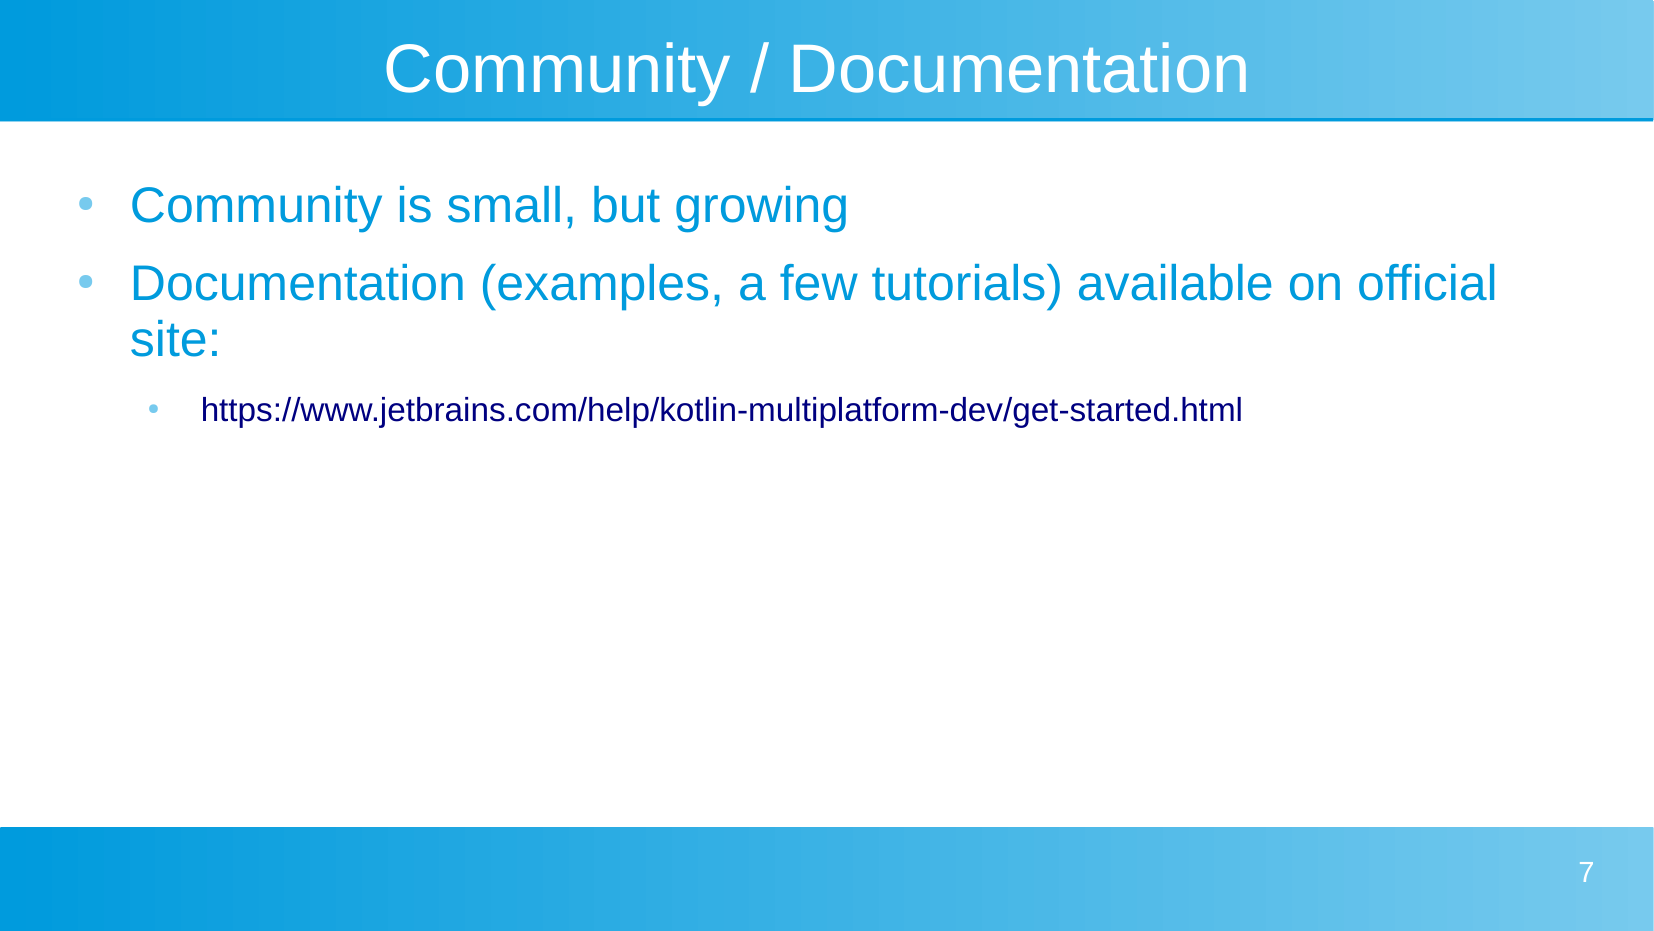

# Community / Documentation
Community is small, but growing
Documentation (examples, a few tutorials) available on official site:
https://www.jetbrains.com/help/kotlin-multiplatform-dev/get-started.html
7